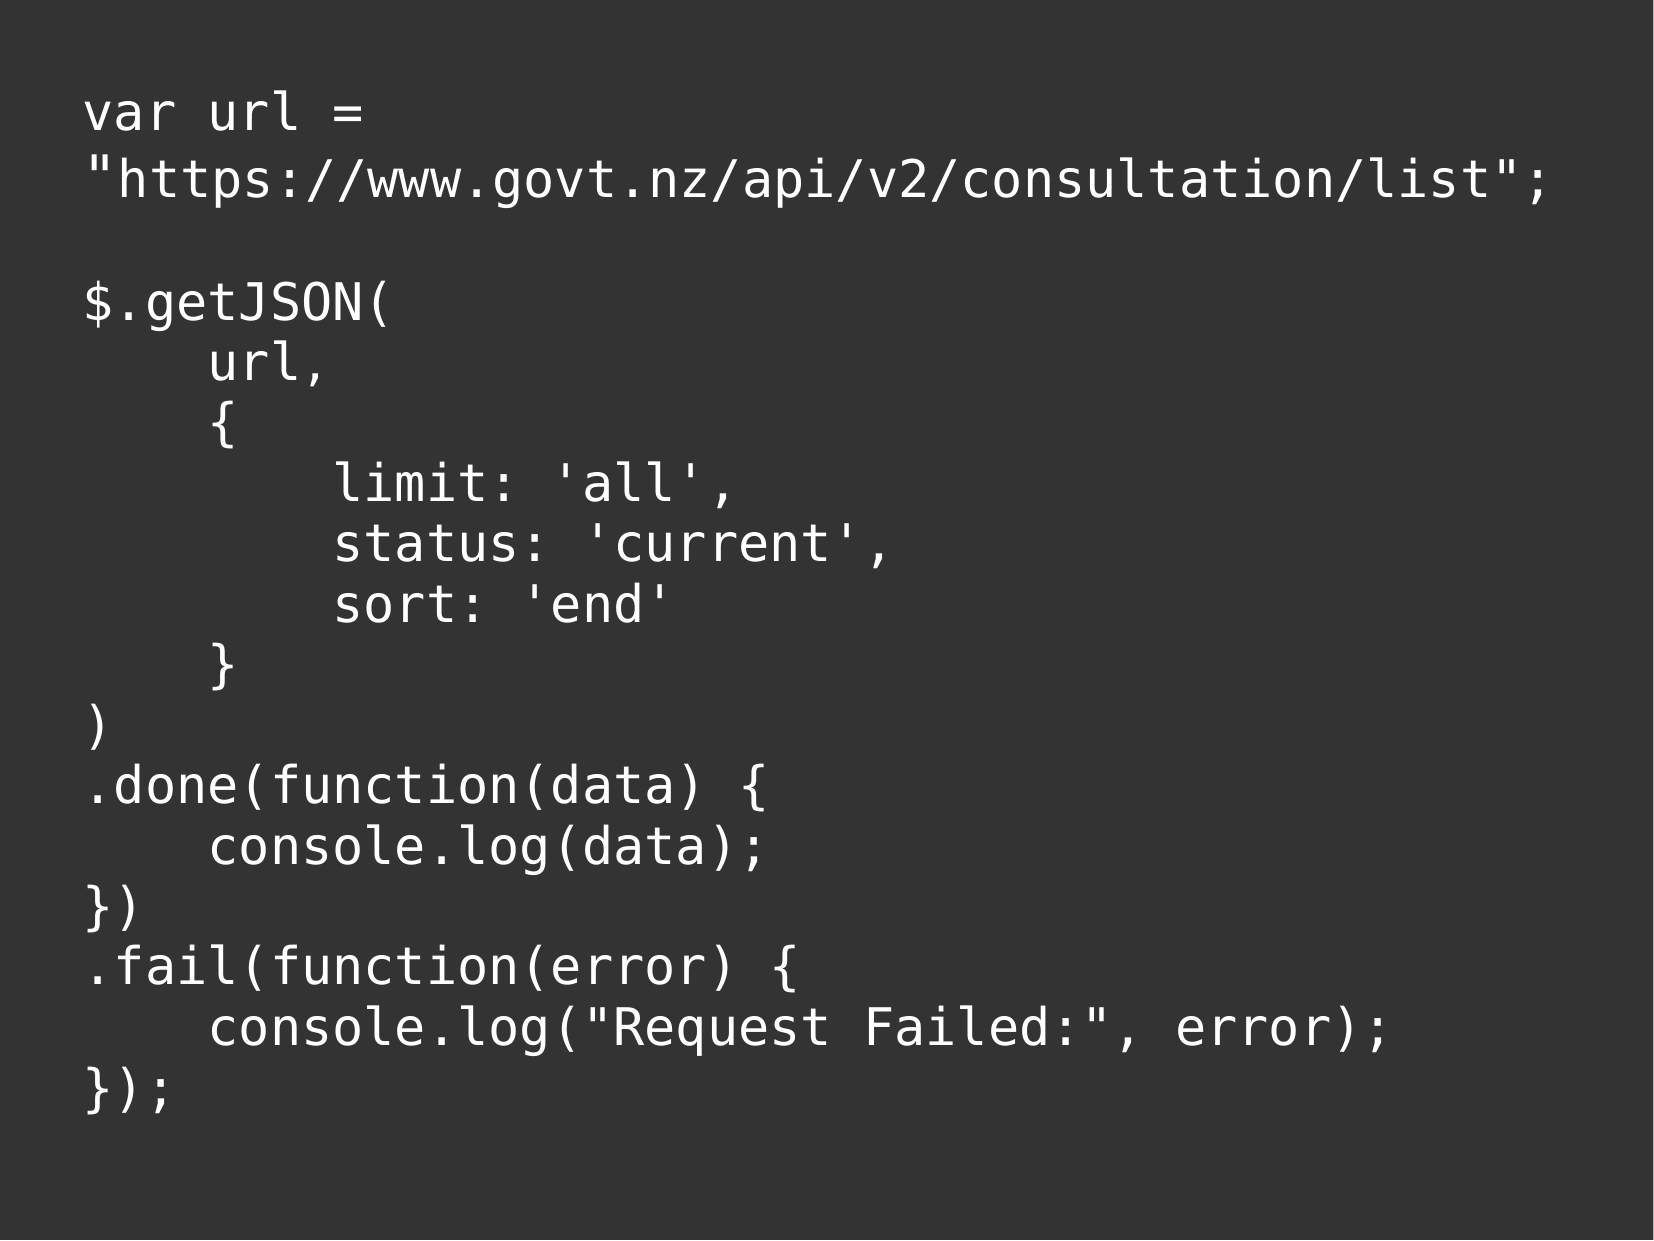

# var url = "https://www.govt.nz/api/v2/consultation/list";
$.getJSON(
 url,
 {
 limit: 'all',
 status: 'current',
 sort: 'end'
 }
)
.done(function(data) {
 console.log(data);
})
.fail(function(error) {
 console.log("Request Failed:", error);
});